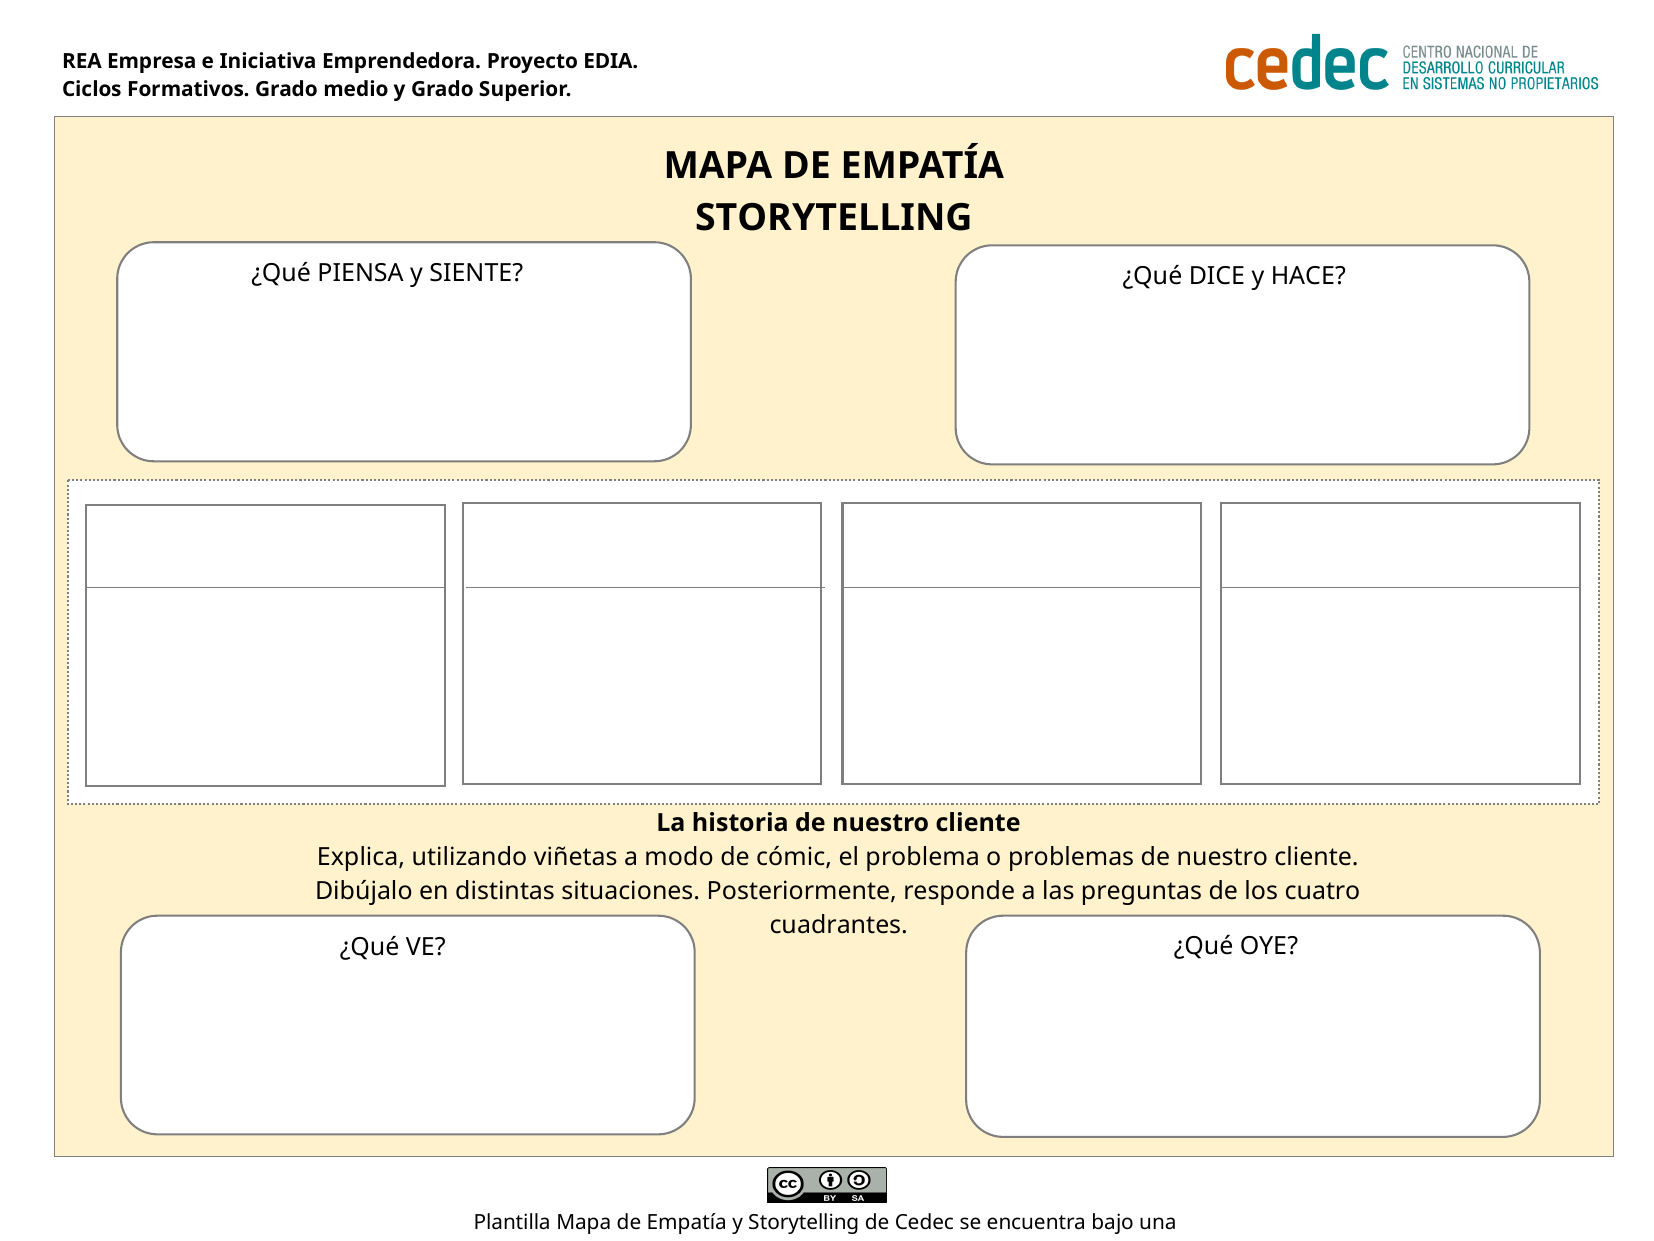

REA Empresa e Iniciativa Emprendedora. Proyecto EDIA.
Ciclos Formativos. Grado medio y Grado Superior.
MAPA DE EMPATÍA
STORYTELLING
¿Qué PIENSA y SIENTE?
¿Qué DICE y HACE?
La historia de nuestro cliente
Explica, utilizando viñetas a modo de cómic, el problema o problemas de nuestro cliente. Dibújalo en distintas situaciones. Posteriormente, responde a las preguntas de los cuatro cuadrantes.
¿Qué VE?
¿Qué OYE?
Plantilla Mapa de Empatía y Storytelling de Cedec se encuentra bajo una licenciacreativecommonsatribución-compartirigual4.0españa.